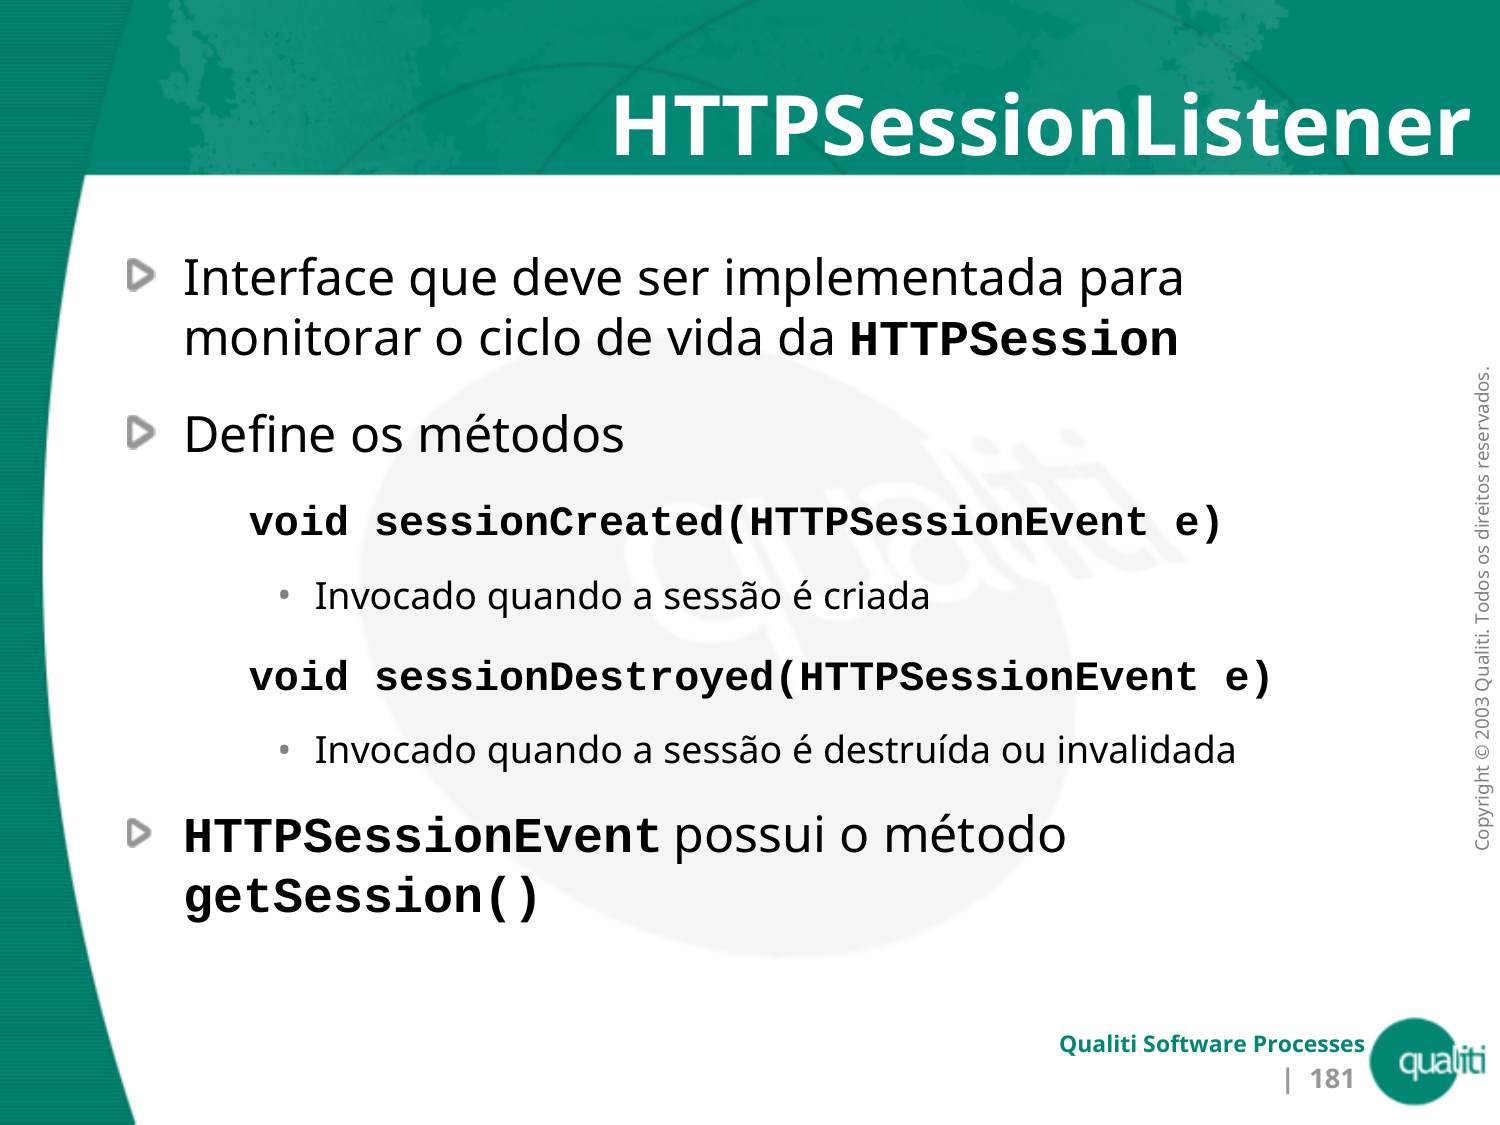

# HTTPSessionListener
Interface que deve ser implementada para monitorar o ciclo de vida da HTTPSession
Define os métodos
void sessionCreated(HTTPSessionEvent e)‏
Invocado quando a sessão é criada
void sessionDestroyed(HTTPSessionEvent e)‏
Invocado quando a sessão é destruída ou invalidada
HTTPSessionEvent possui o método getSession()